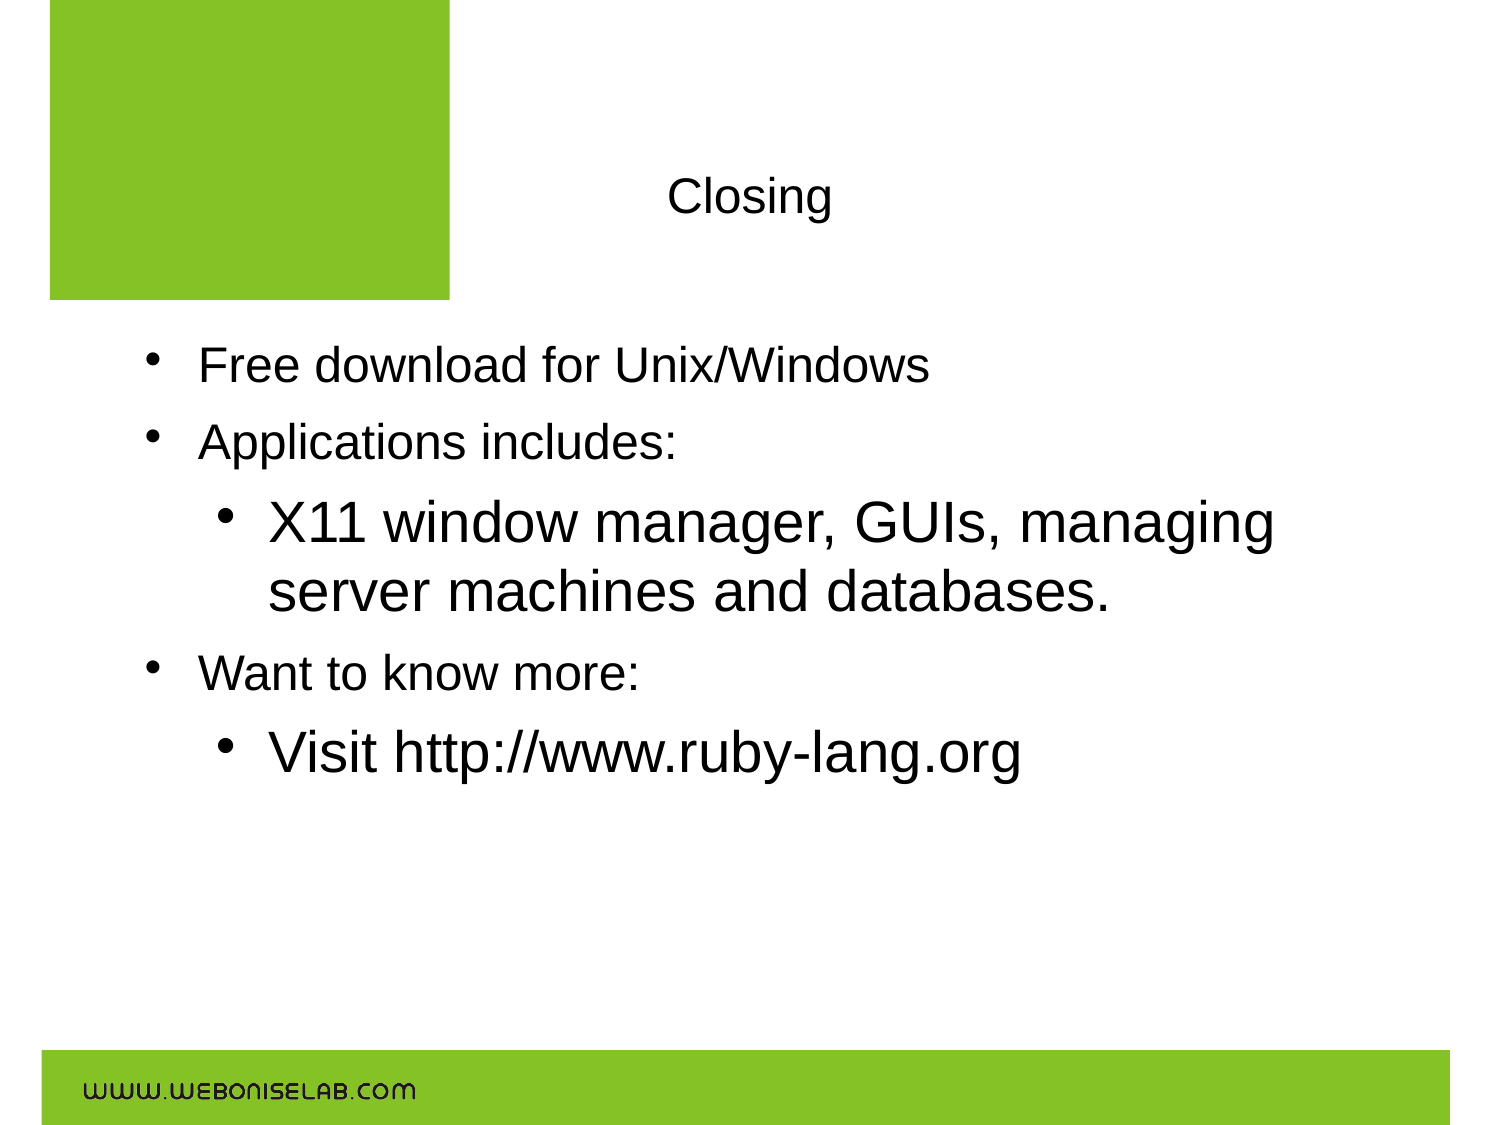

# Closing
Free download for Unix/Windows
Applications includes:
X11 window manager, GUIs, managing server machines and databases.
Want to know more:
Visit http://www.ruby-lang.org